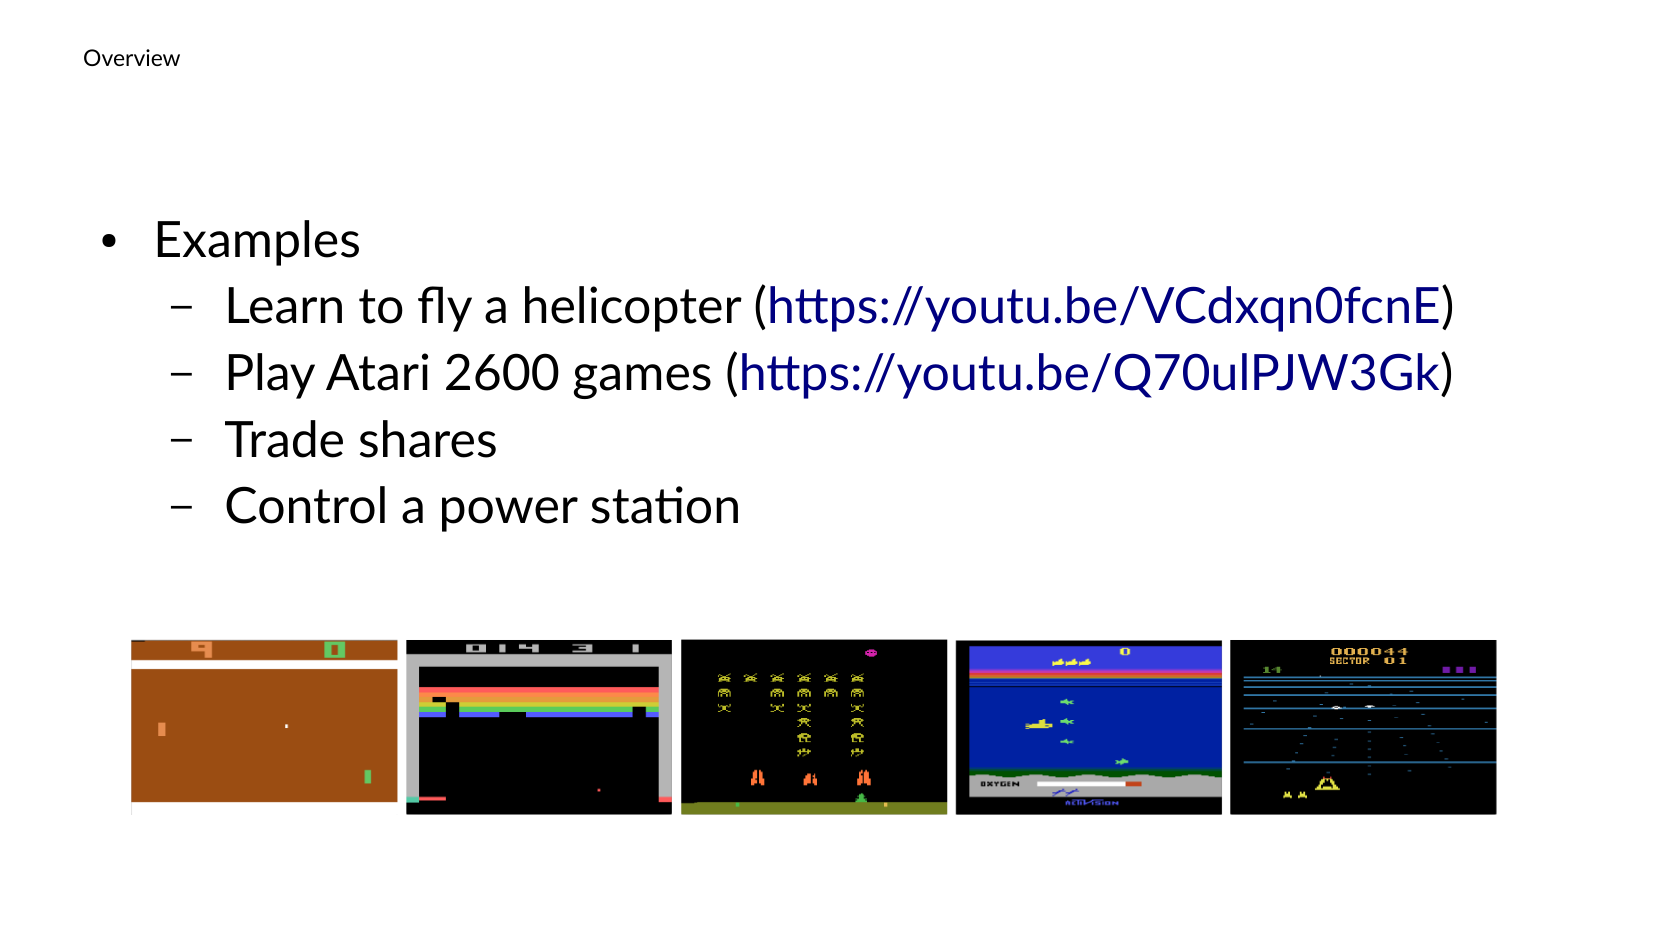

# Overview
Examples
Learn to fly a helicopter (https://youtu.be/VCdxqn0fcnE)
Play Atari 2600 games (https://youtu.be/Q70ulPJW3Gk)
Trade shares
Control a power station